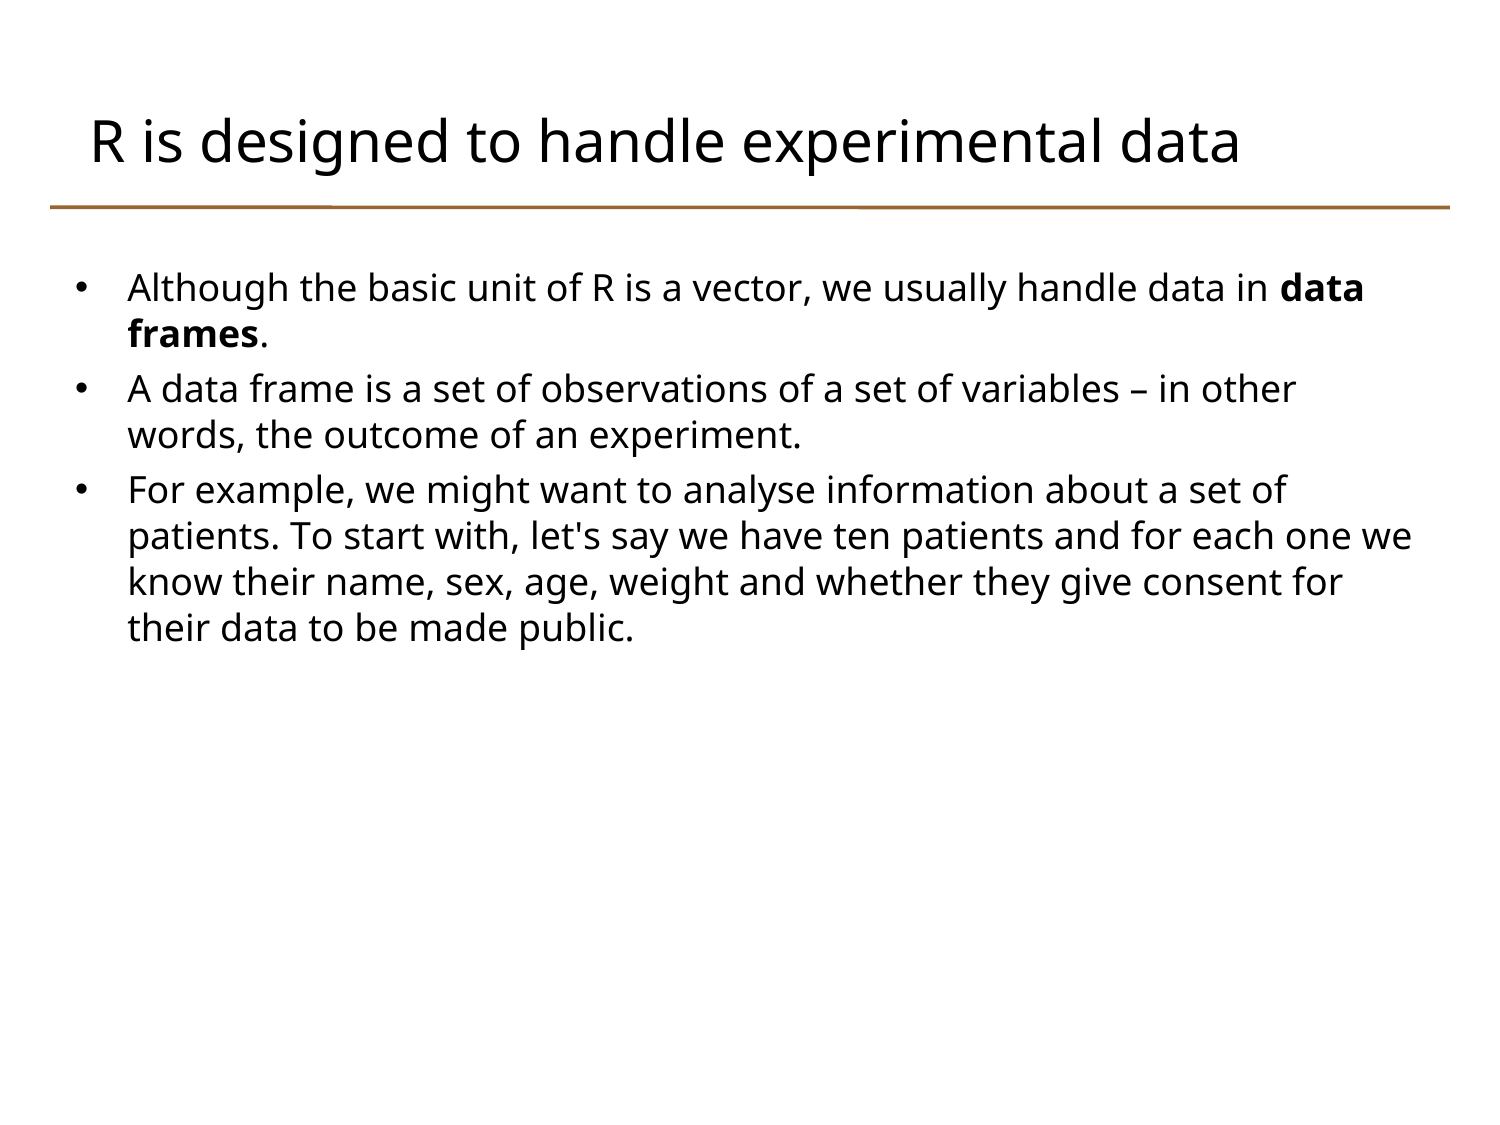

R is designed to handle experimental data
Although the basic unit of R is a vector, we usually handle data in data frames.
A data frame is a set of observations of a set of variables – in other words, the outcome of an experiment.
For example, we might want to analyse information about a set of patients. To start with, let's say we have ten patients and for each one we know their name, sex, age, weight and whether they give consent for their data to be made public.